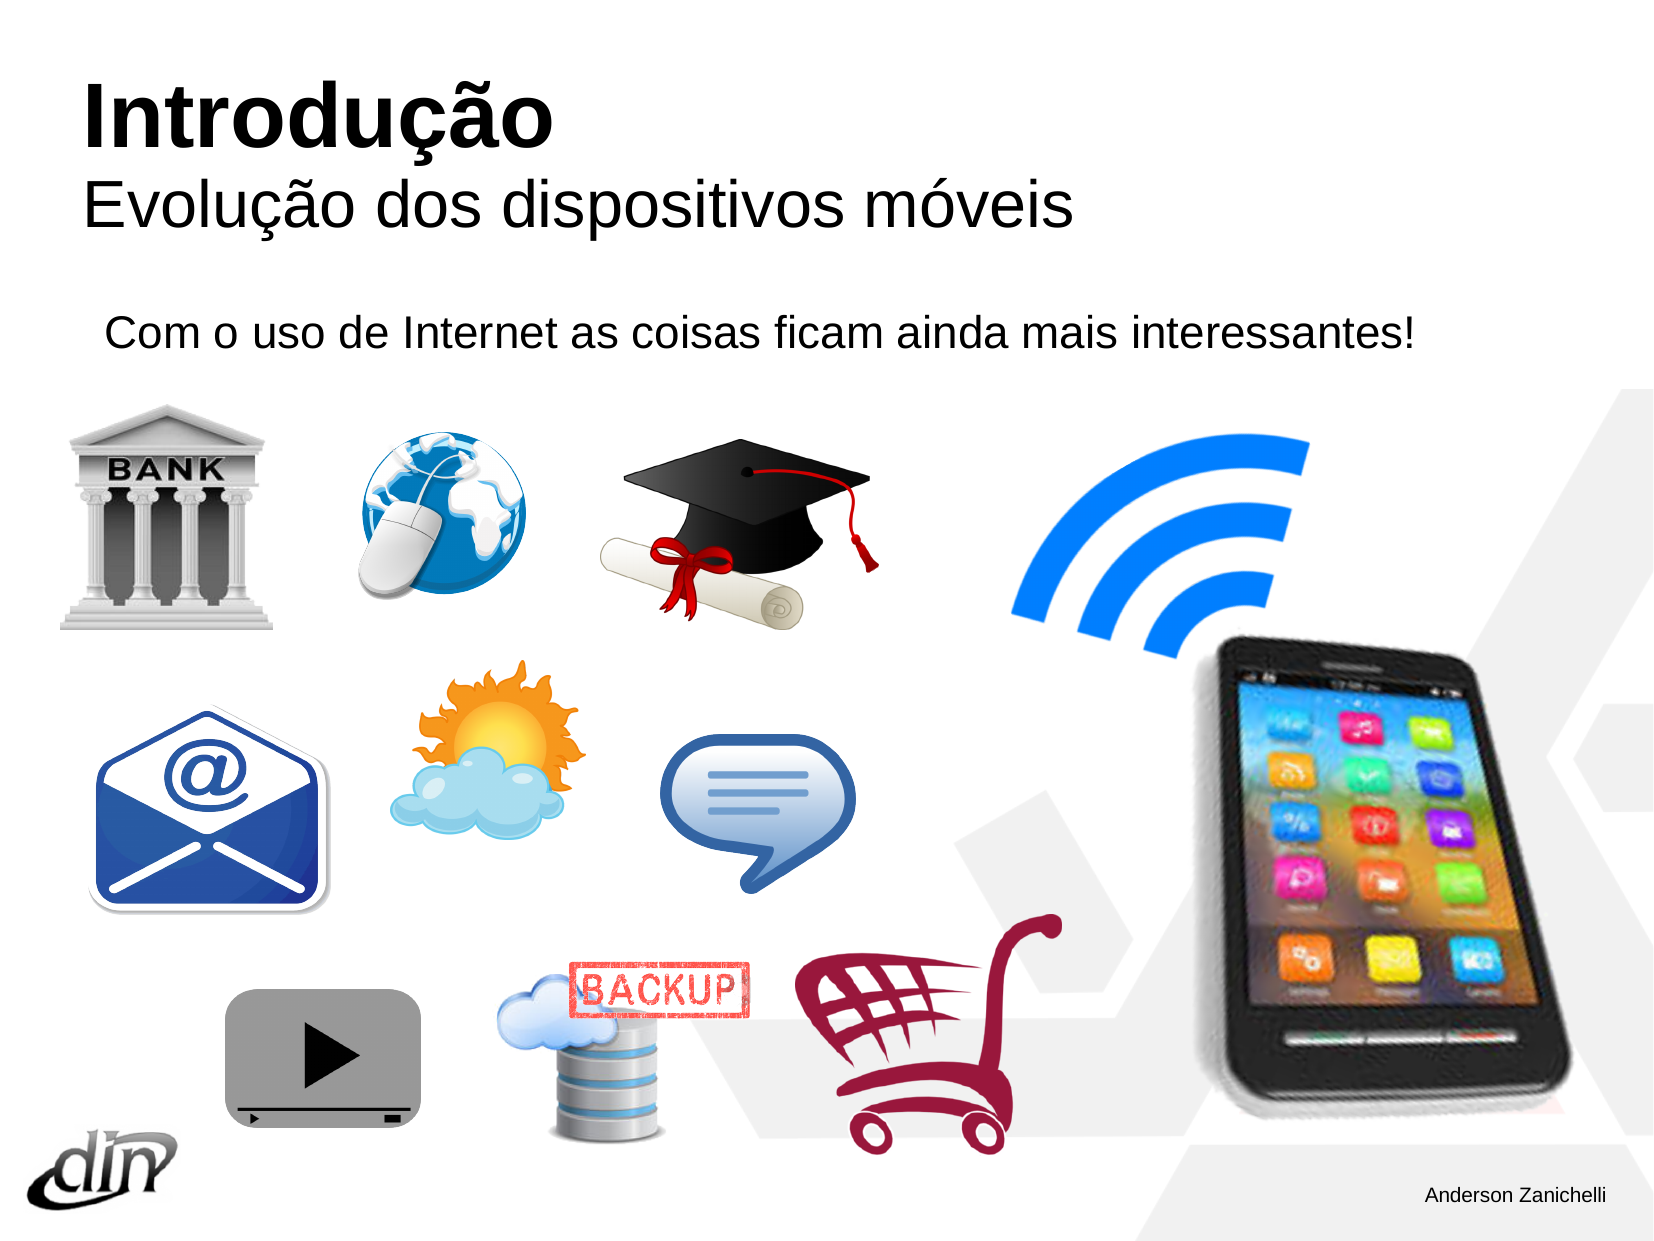

# Introdução Evolução dos dispositivos móveis
Com o uso de Internet as coisas ficam ainda mais interessantes!
Anderson Zanichelli